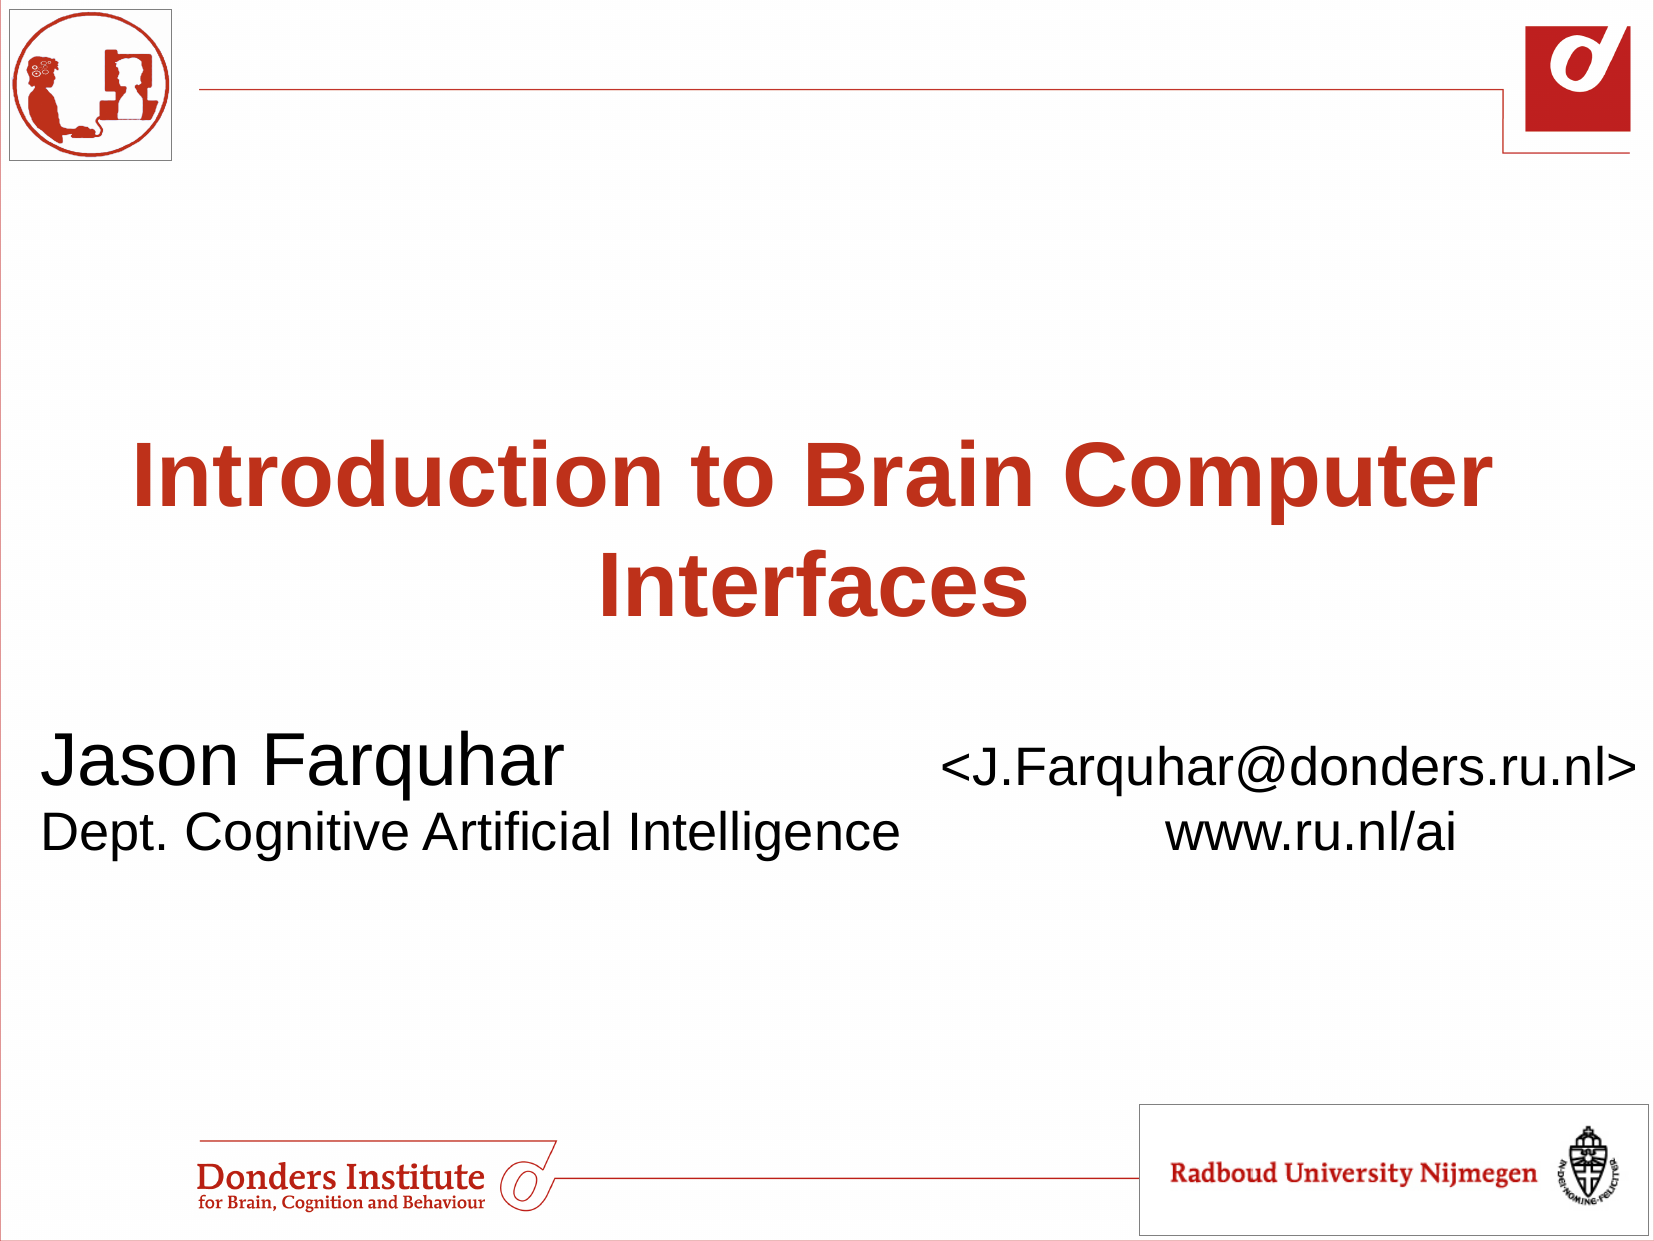

Introduction to Brain Computer Interfaces
Jason Farquhar					<J.Farquhar@donders.ru.nl>
Dept. Cognitive Artificial Intelligence				www.ru.nl/ai